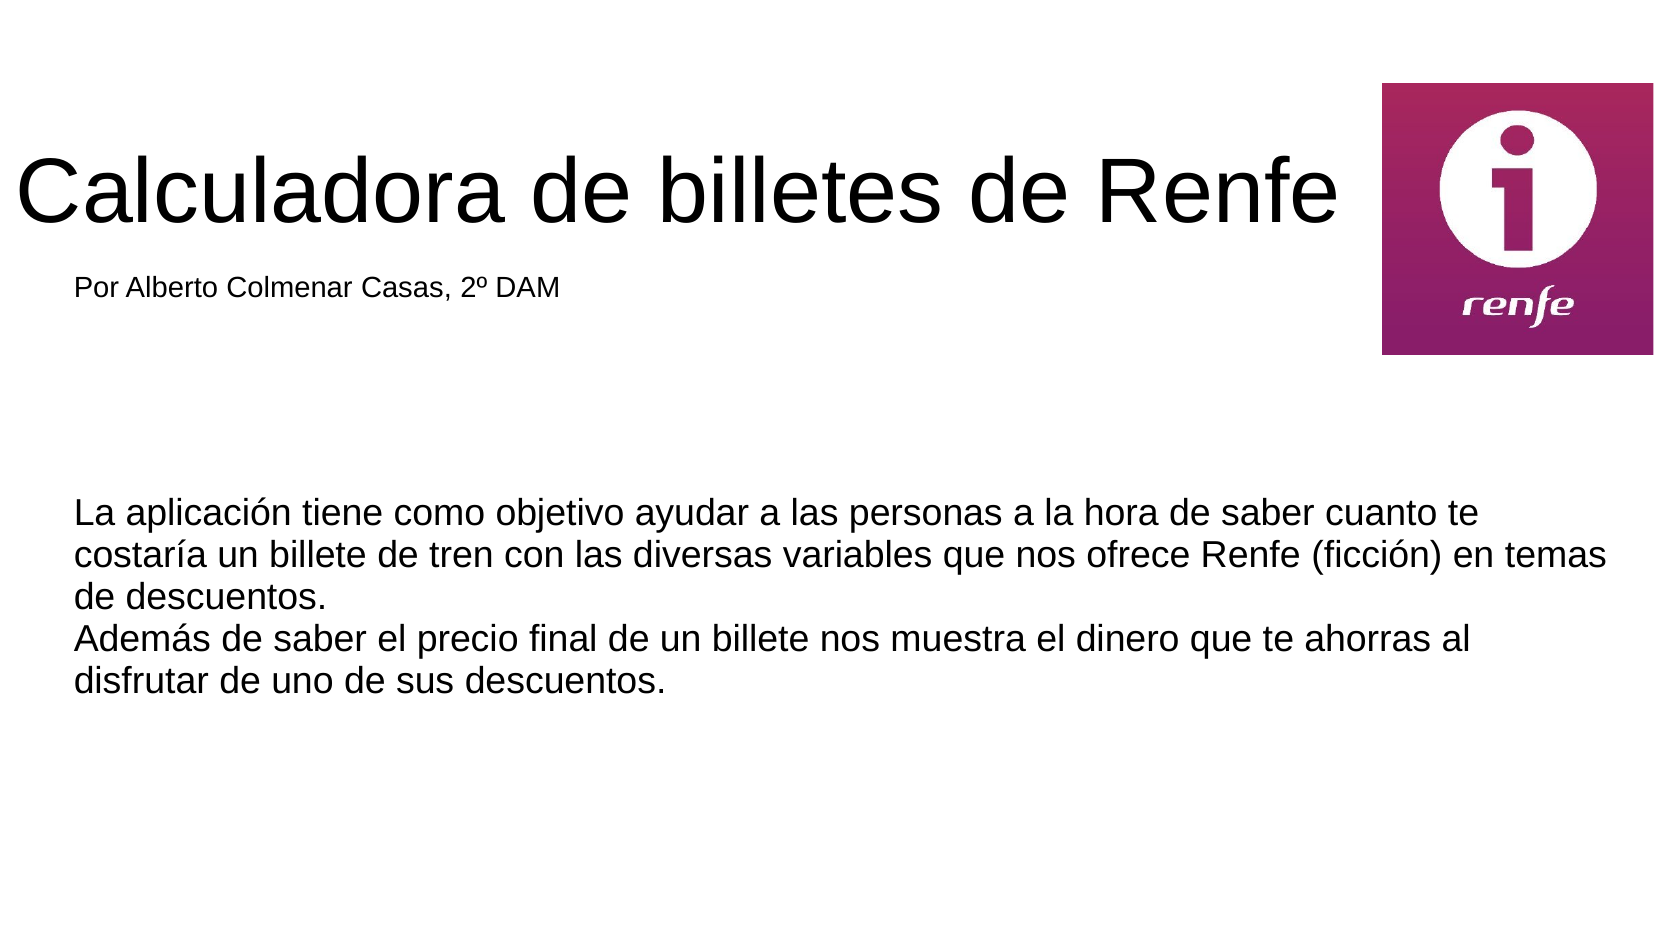

# Calculadora de billetes de Renfe
Por Alberto Colmenar Casas, 2º DAM
La aplicación tiene como objetivo ayudar a las personas a la hora de saber cuanto te costaría un billete de tren con las diversas variables que nos ofrece Renfe (ficción) en temas de descuentos.
Además de saber el precio final de un billete nos muestra el dinero que te ahorras al disfrutar de uno de sus descuentos.